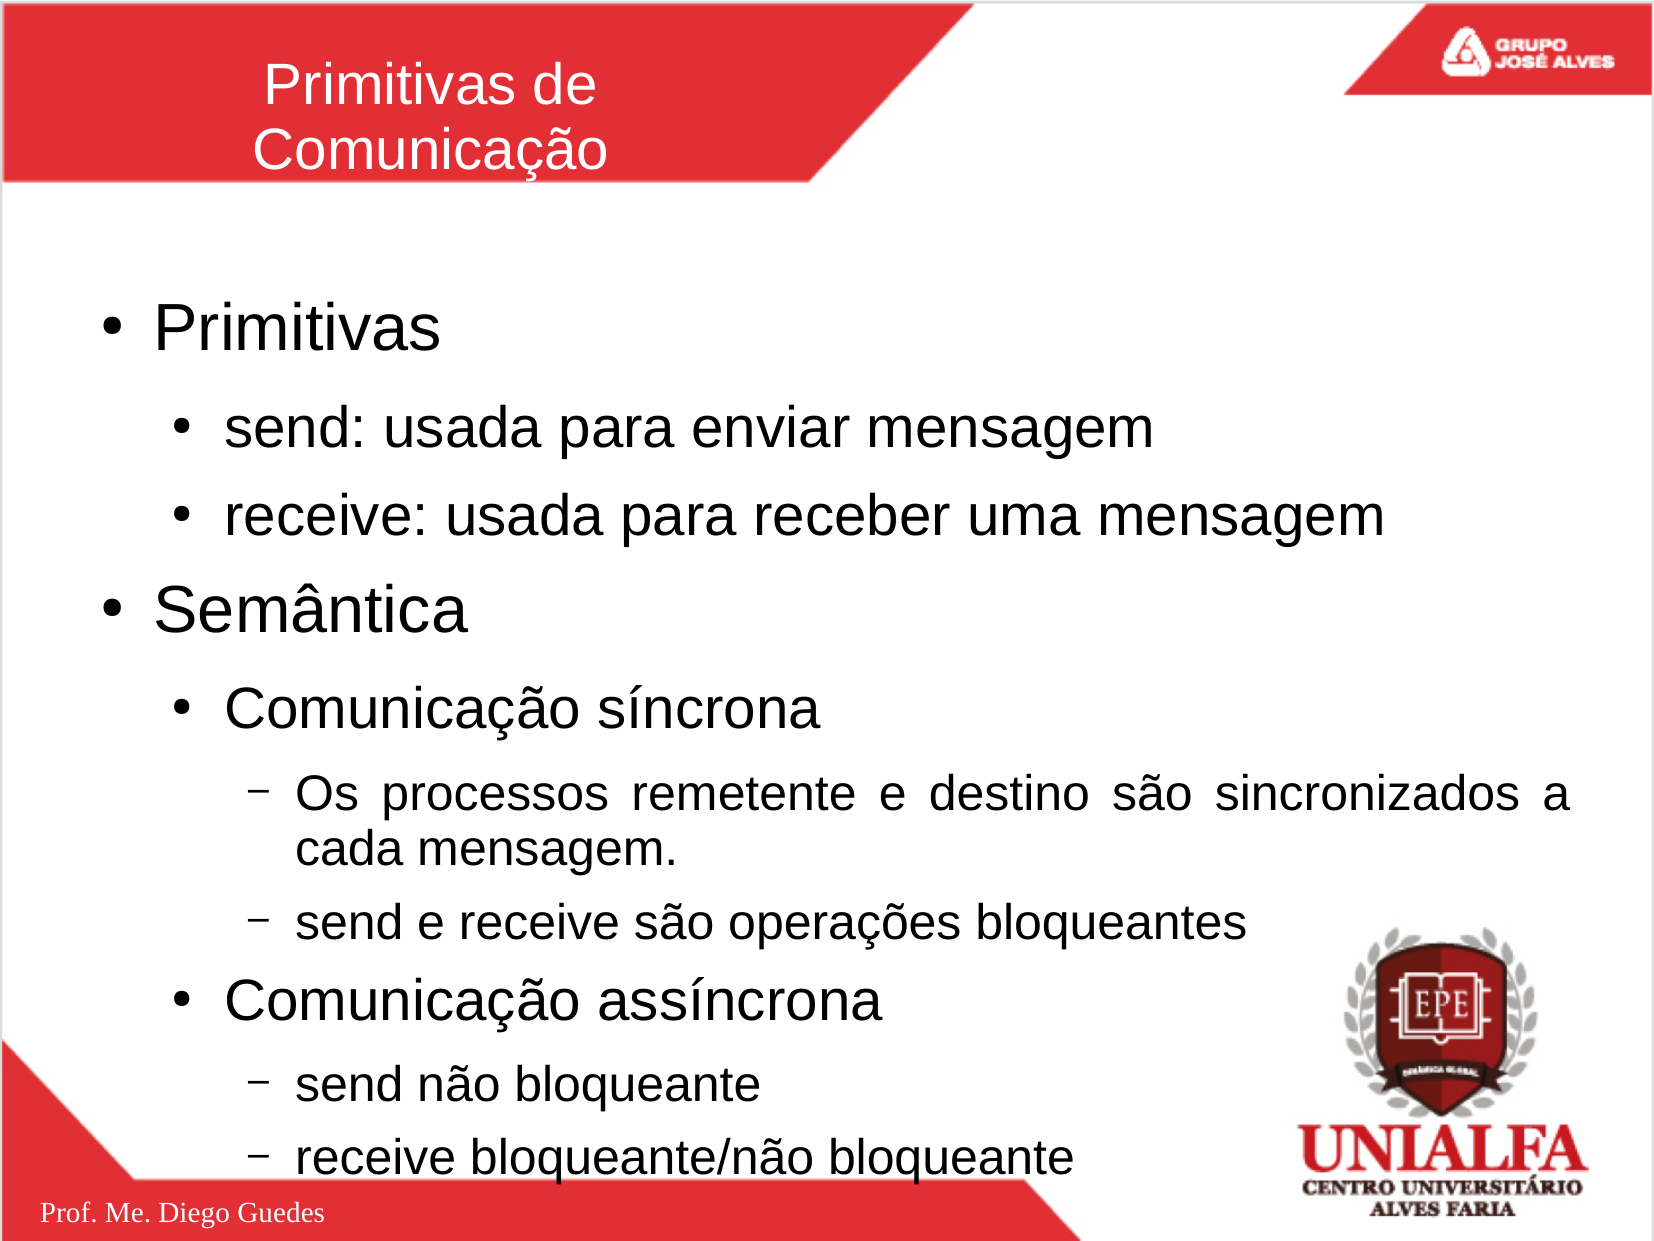

# Primitivas de Comunicação
Primitivas
send: usada para enviar mensagem
receive: usada para receber uma mensagem
Semântica
Comunicação síncrona
Os processos remetente e destino são sincronizados a cada mensagem.
send e receive são operações bloqueantes
Comunicação assíncrona
send não bloqueante
receive bloqueante/não bloqueante